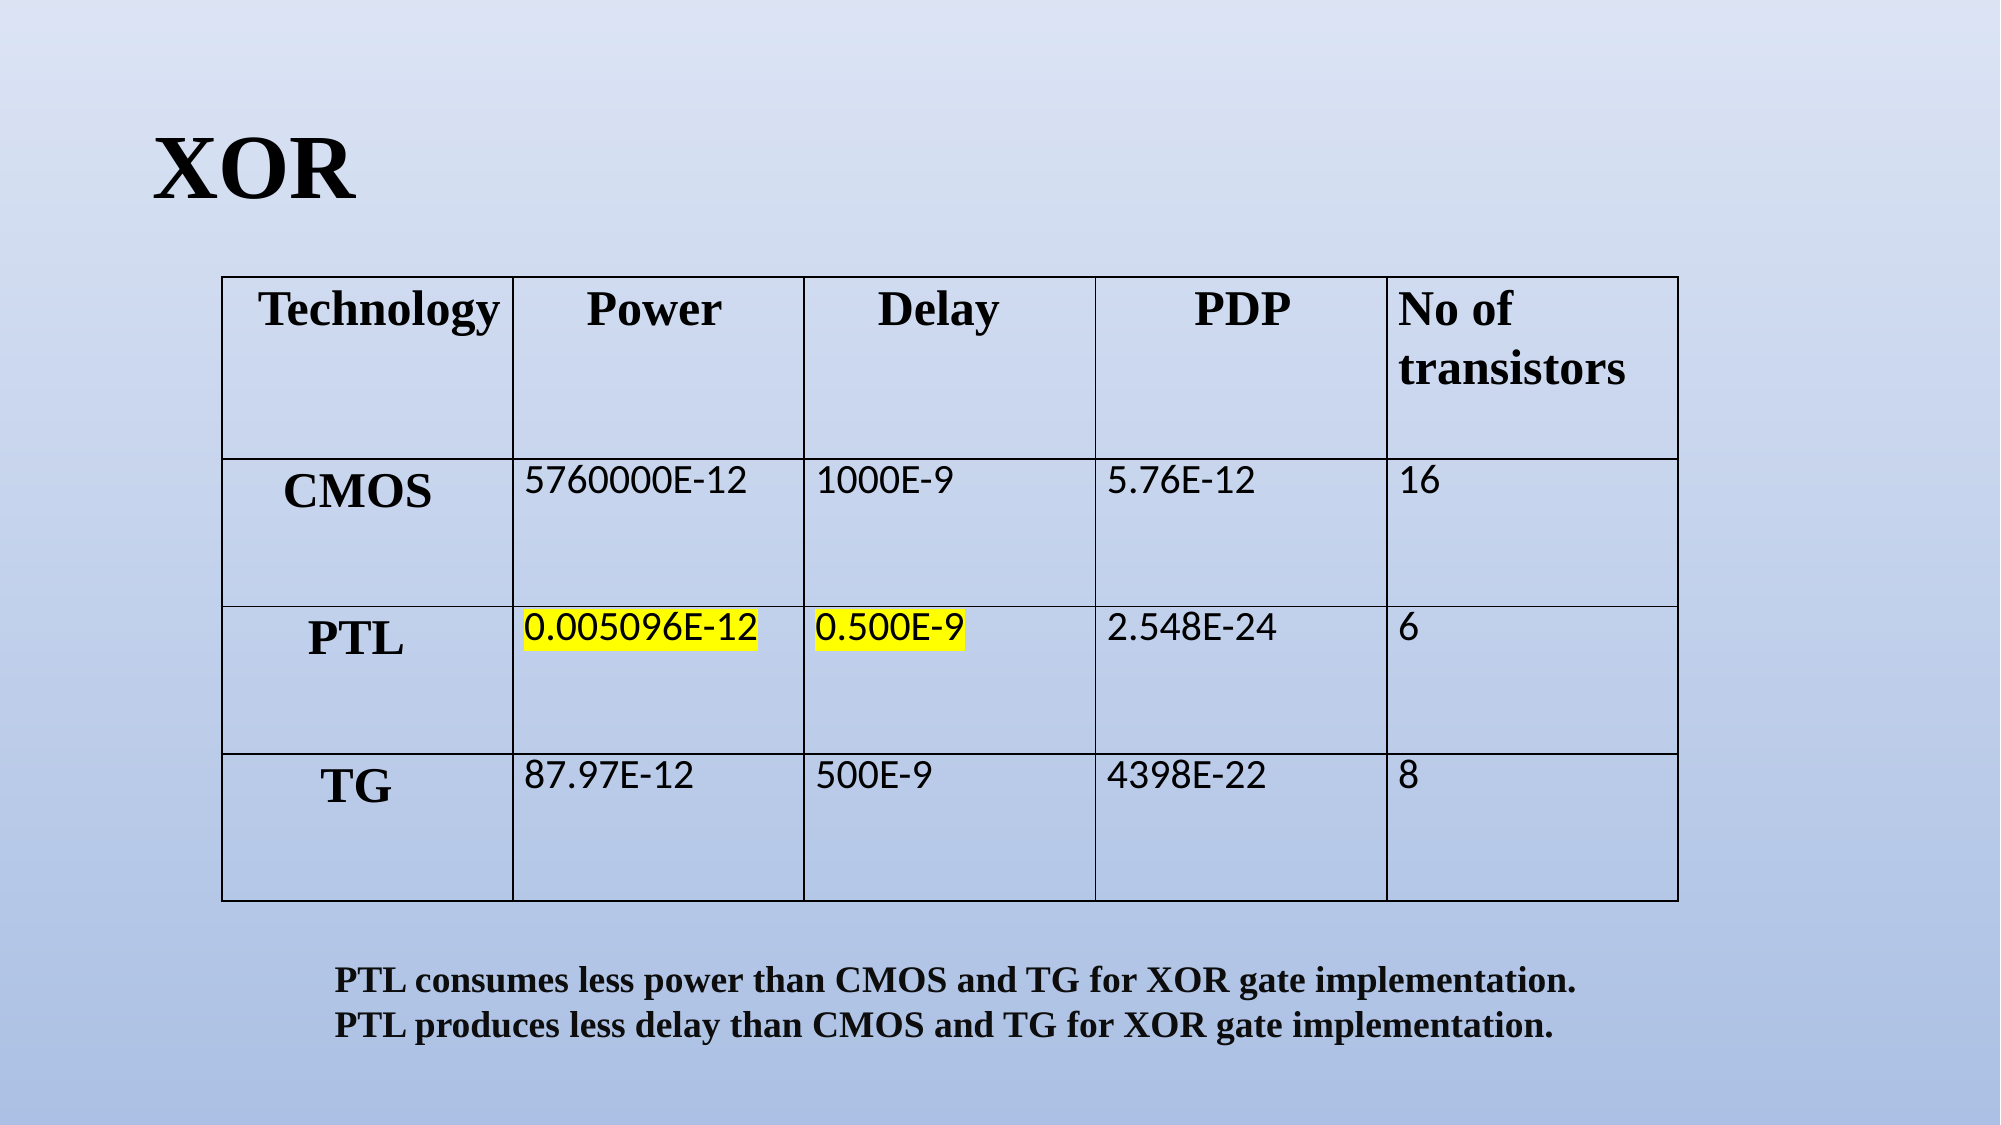

# XOR
| Technology | Power | Delay | PDP | No of transistors |
| --- | --- | --- | --- | --- |
| CMOS | 5760000E-12 | 1000E-9 | 5.76E-12 | 16 |
| PTL | 0.005096E-12 | 0.500E-9 | 2.548E-24 | 6 |
| TG | 87.97E-12 | 500E-9 | 4398E-22 | 8 |
PTL consumes less power than CMOS and TG for XOR gate implementation.
PTL produces less delay than CMOS and TG for XOR gate implementation.